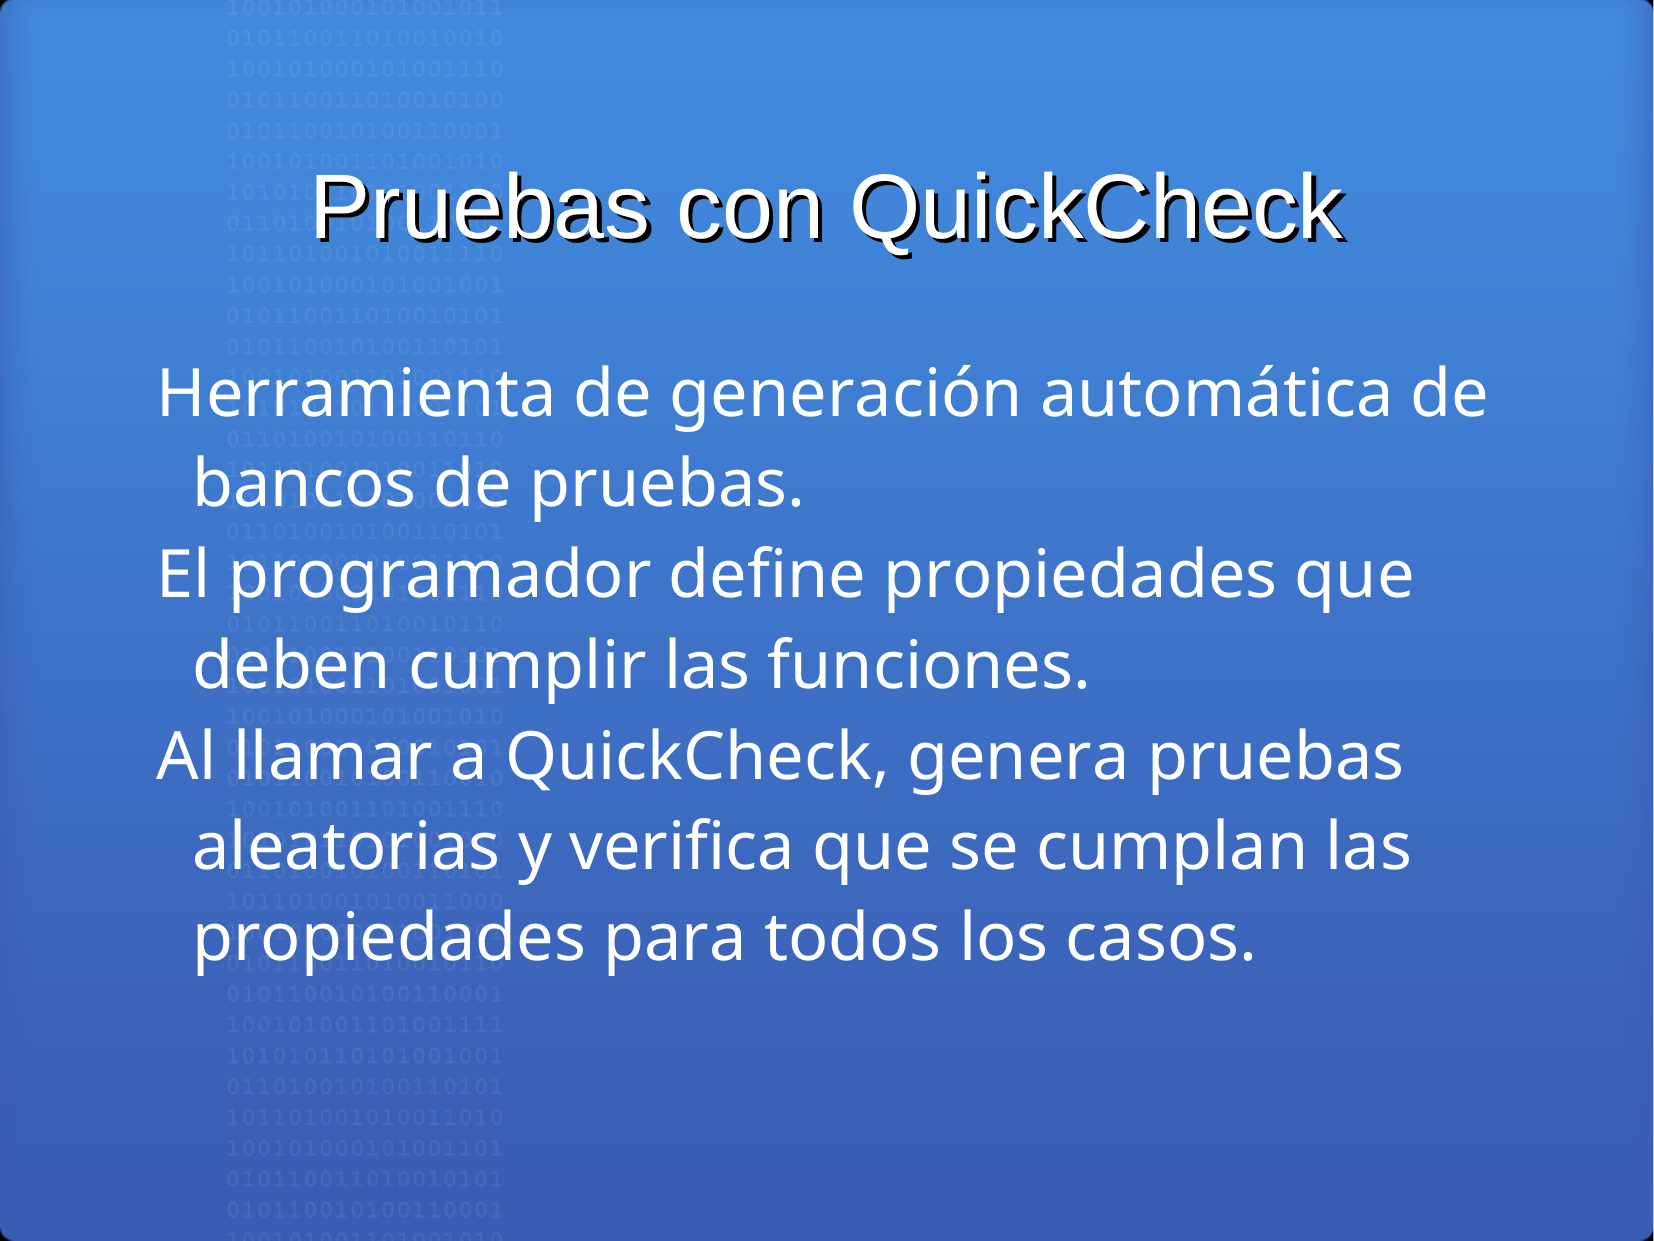

# Pruebas con QuickCheck
Herramienta de generación automática de bancos de pruebas.
El programador define propiedades que deben cumplir las funciones.
Al llamar a QuickCheck, genera pruebas aleatorias y verifica que se cumplan las propiedades para todos los casos.